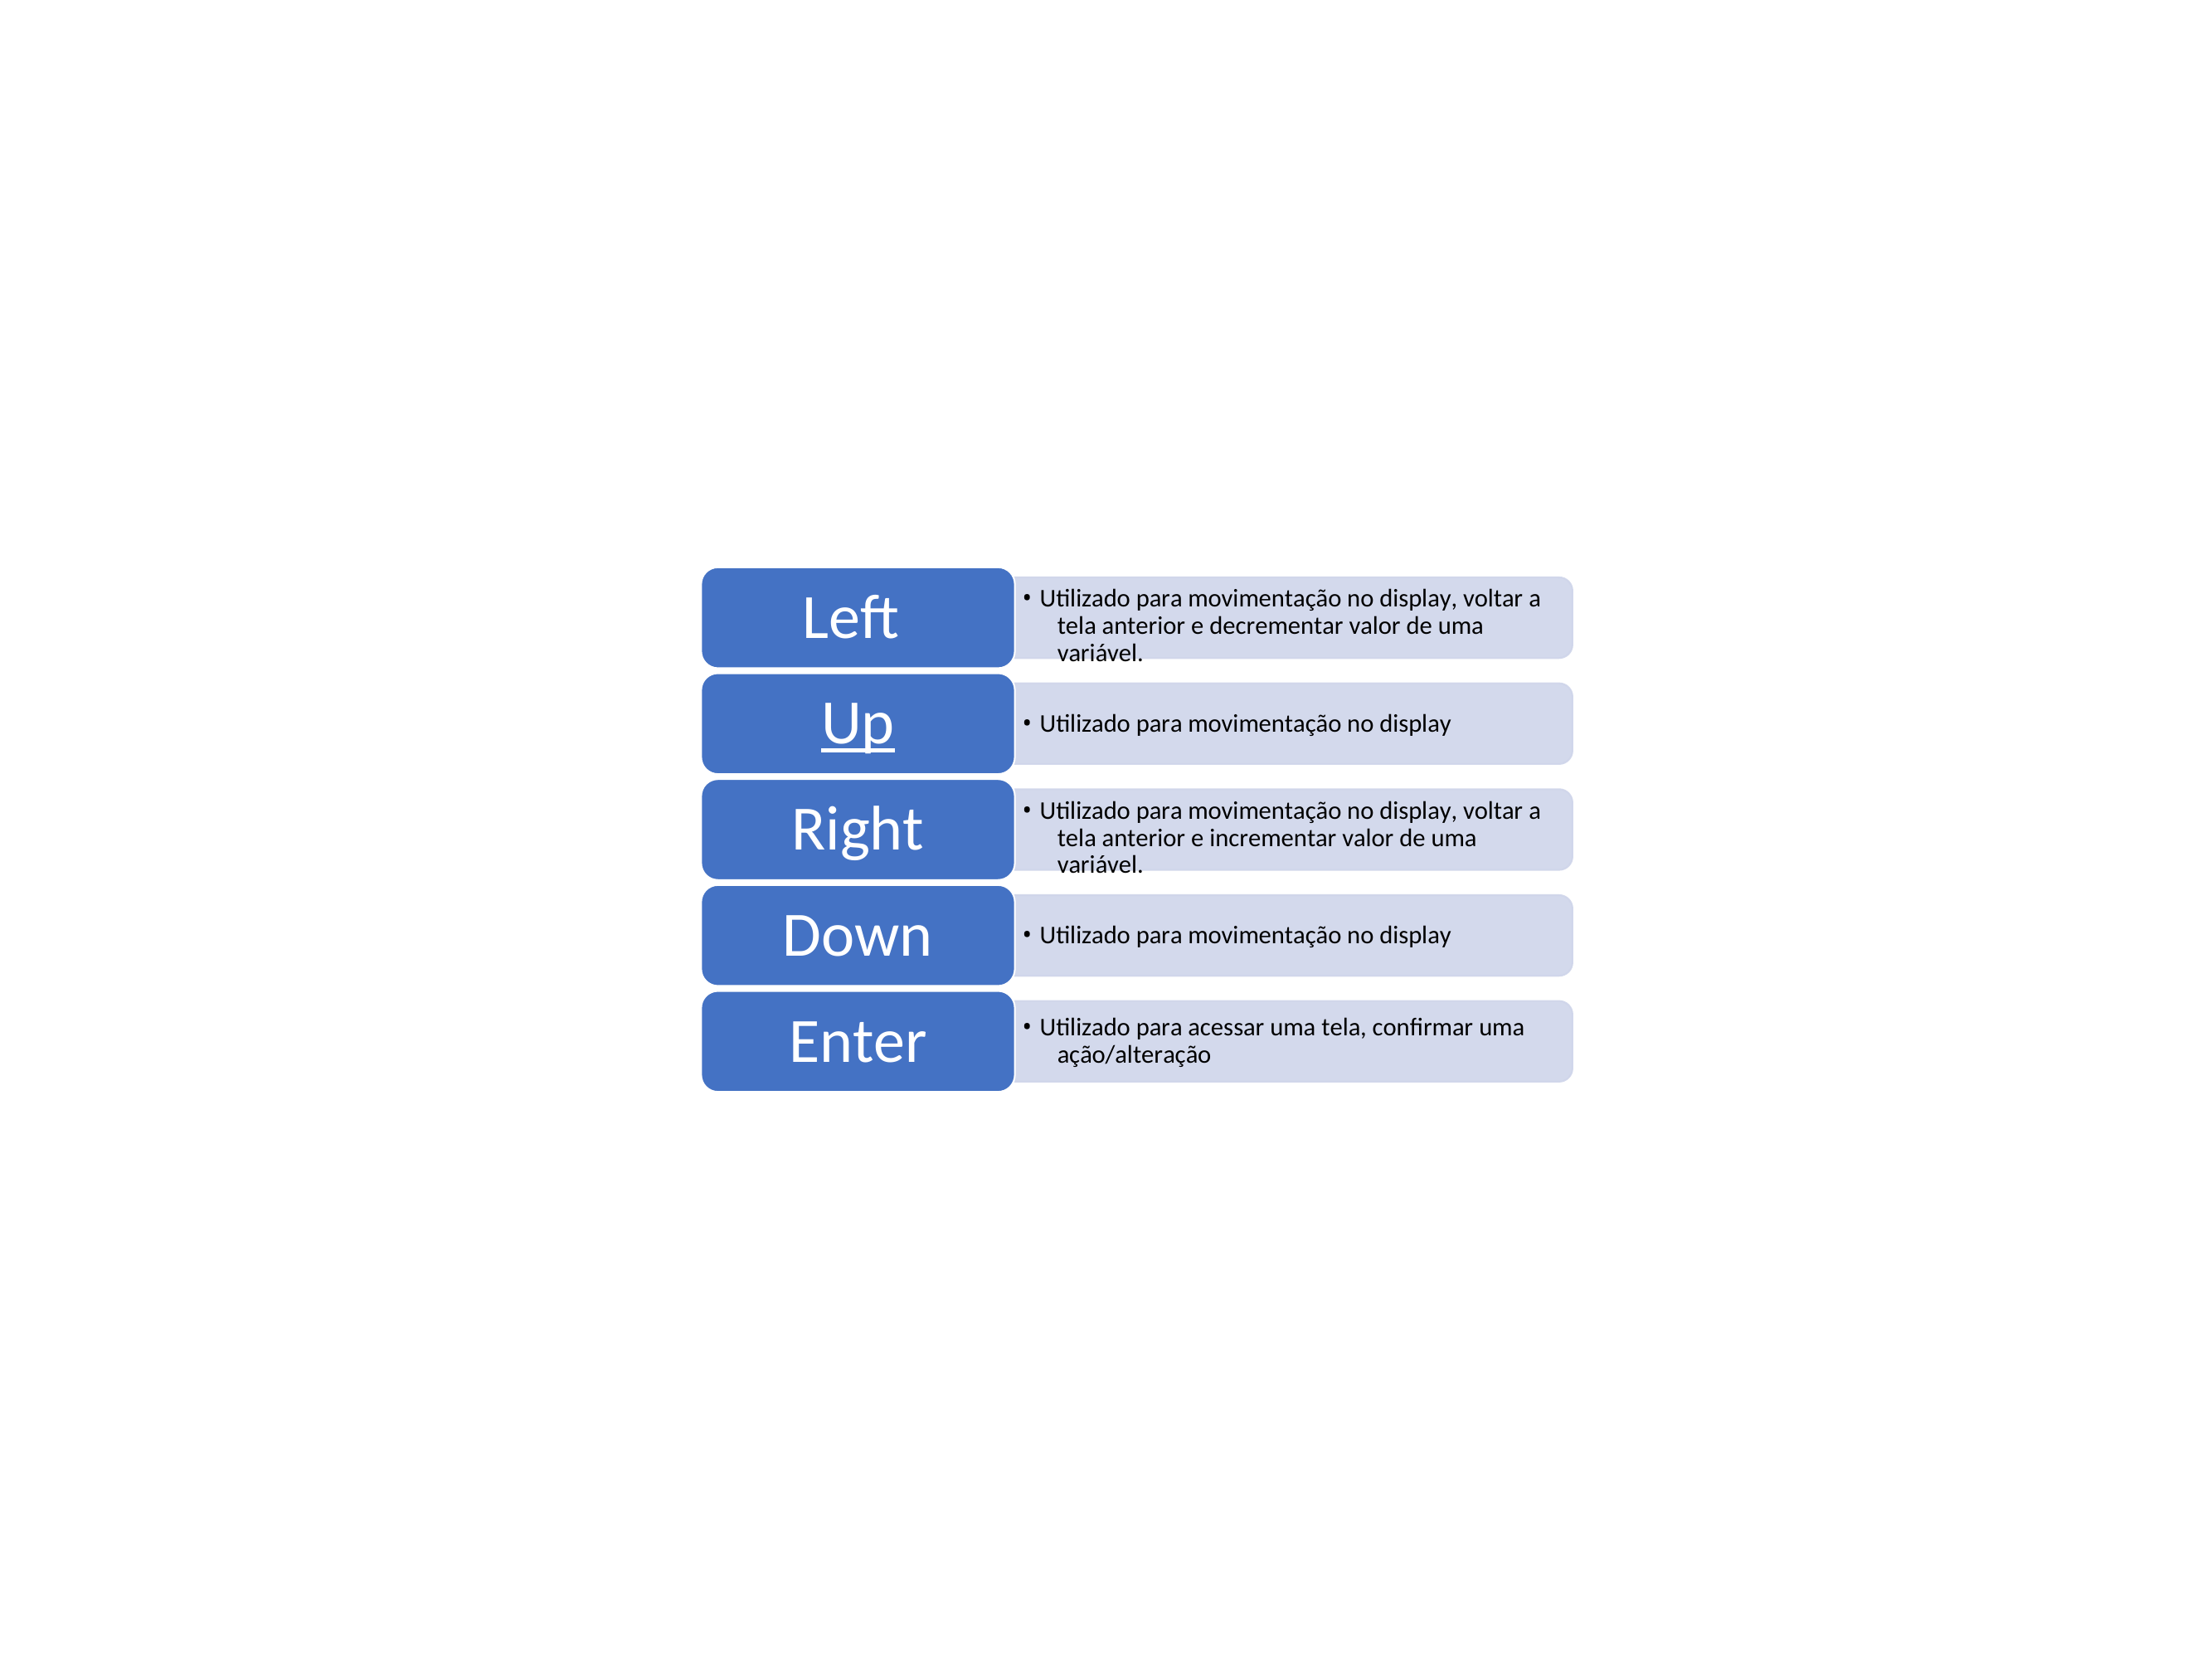

Left
Utilizado para movimentação no display, voltar a tela anterior e decrementar valor de uma variável.
Up
Utilizado para movimentação no display
Right
Utilizado para movimentação no display, voltar a tela anterior e incrementar valor de uma variável.
Down
Utilizado para movimentação no display
Enter
Utilizado para acessar uma tela, confirmar uma ação/alteração